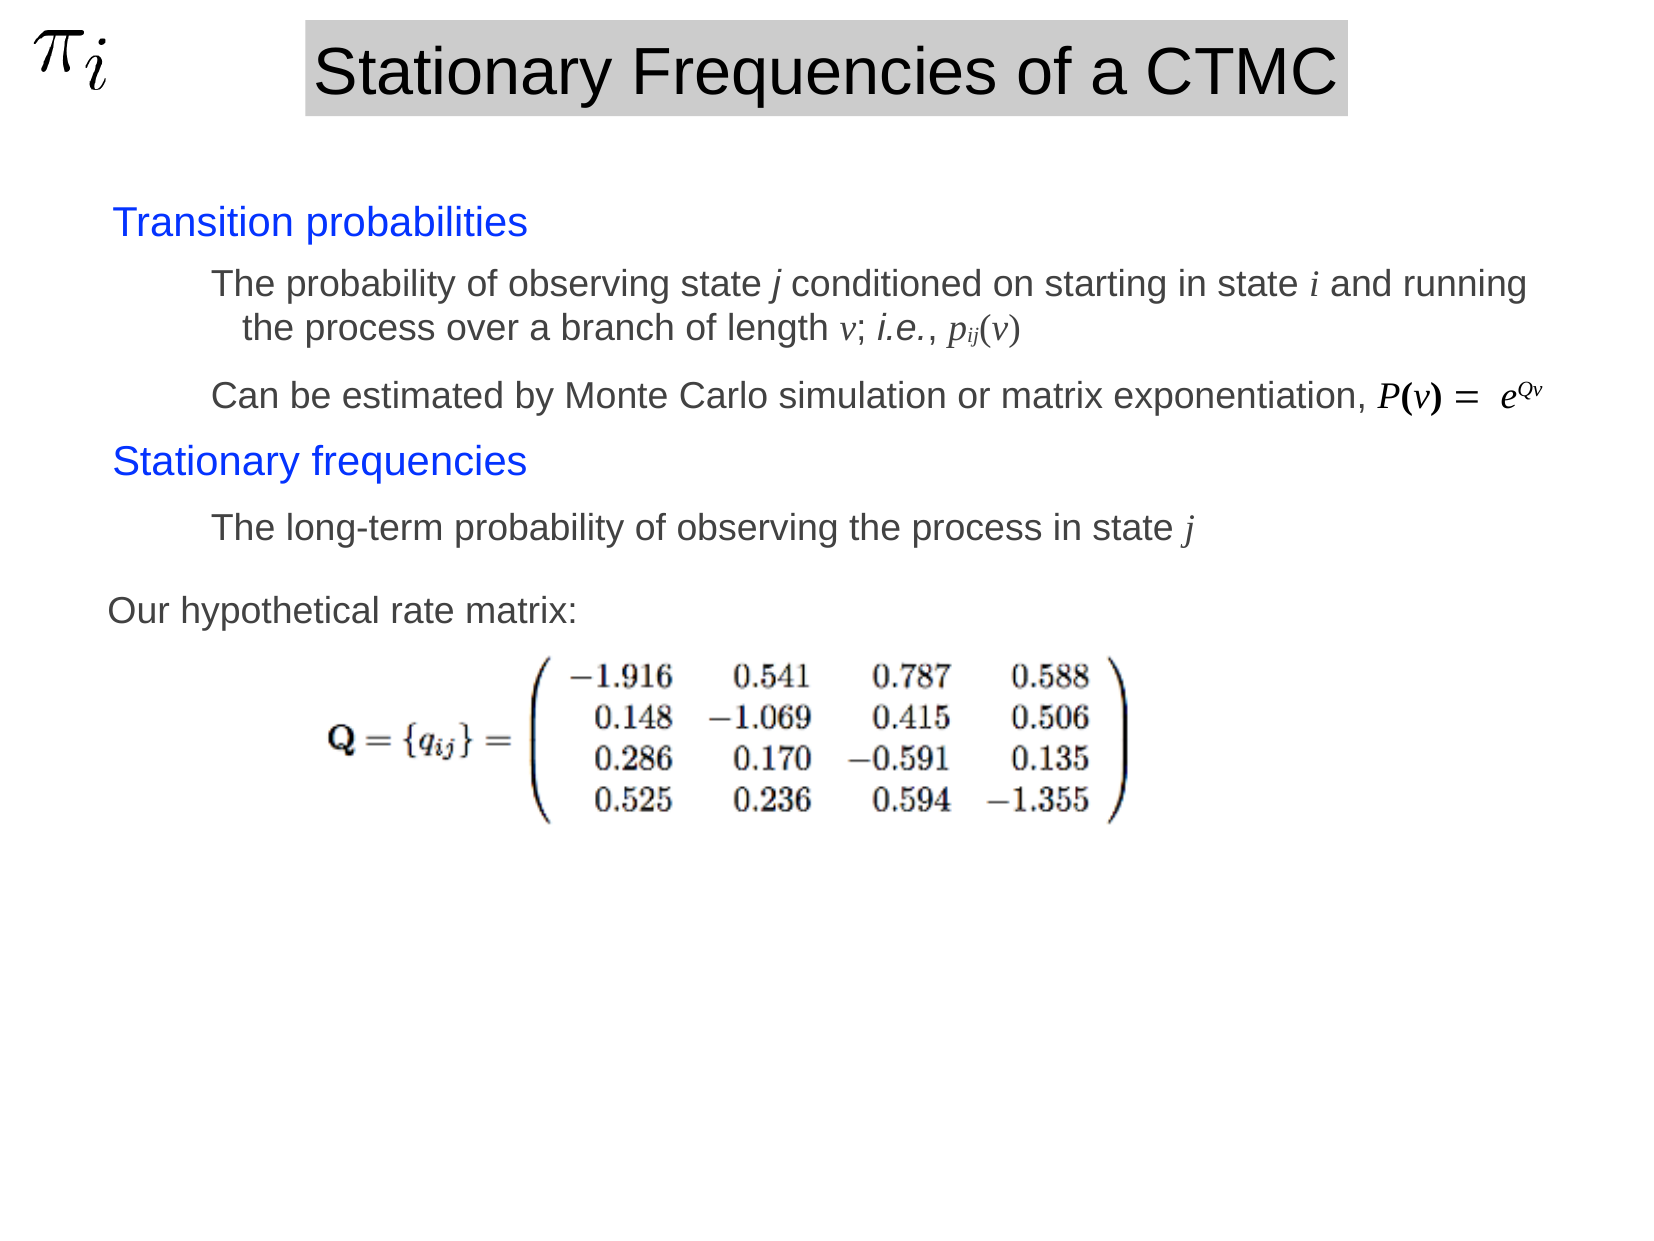

Stationary Frequencies of a CTMC
Transition probabilities
The probability of observing state j conditioned on starting in state i and running
 the process over a branch of length v; i.e., pij(v)
Can be estimated by Monte Carlo simulation or matrix exponentiation, P(v) = eQv
Stationary frequencies
The long-term probability of observing the process in state j
Our hypothetical rate matrix: